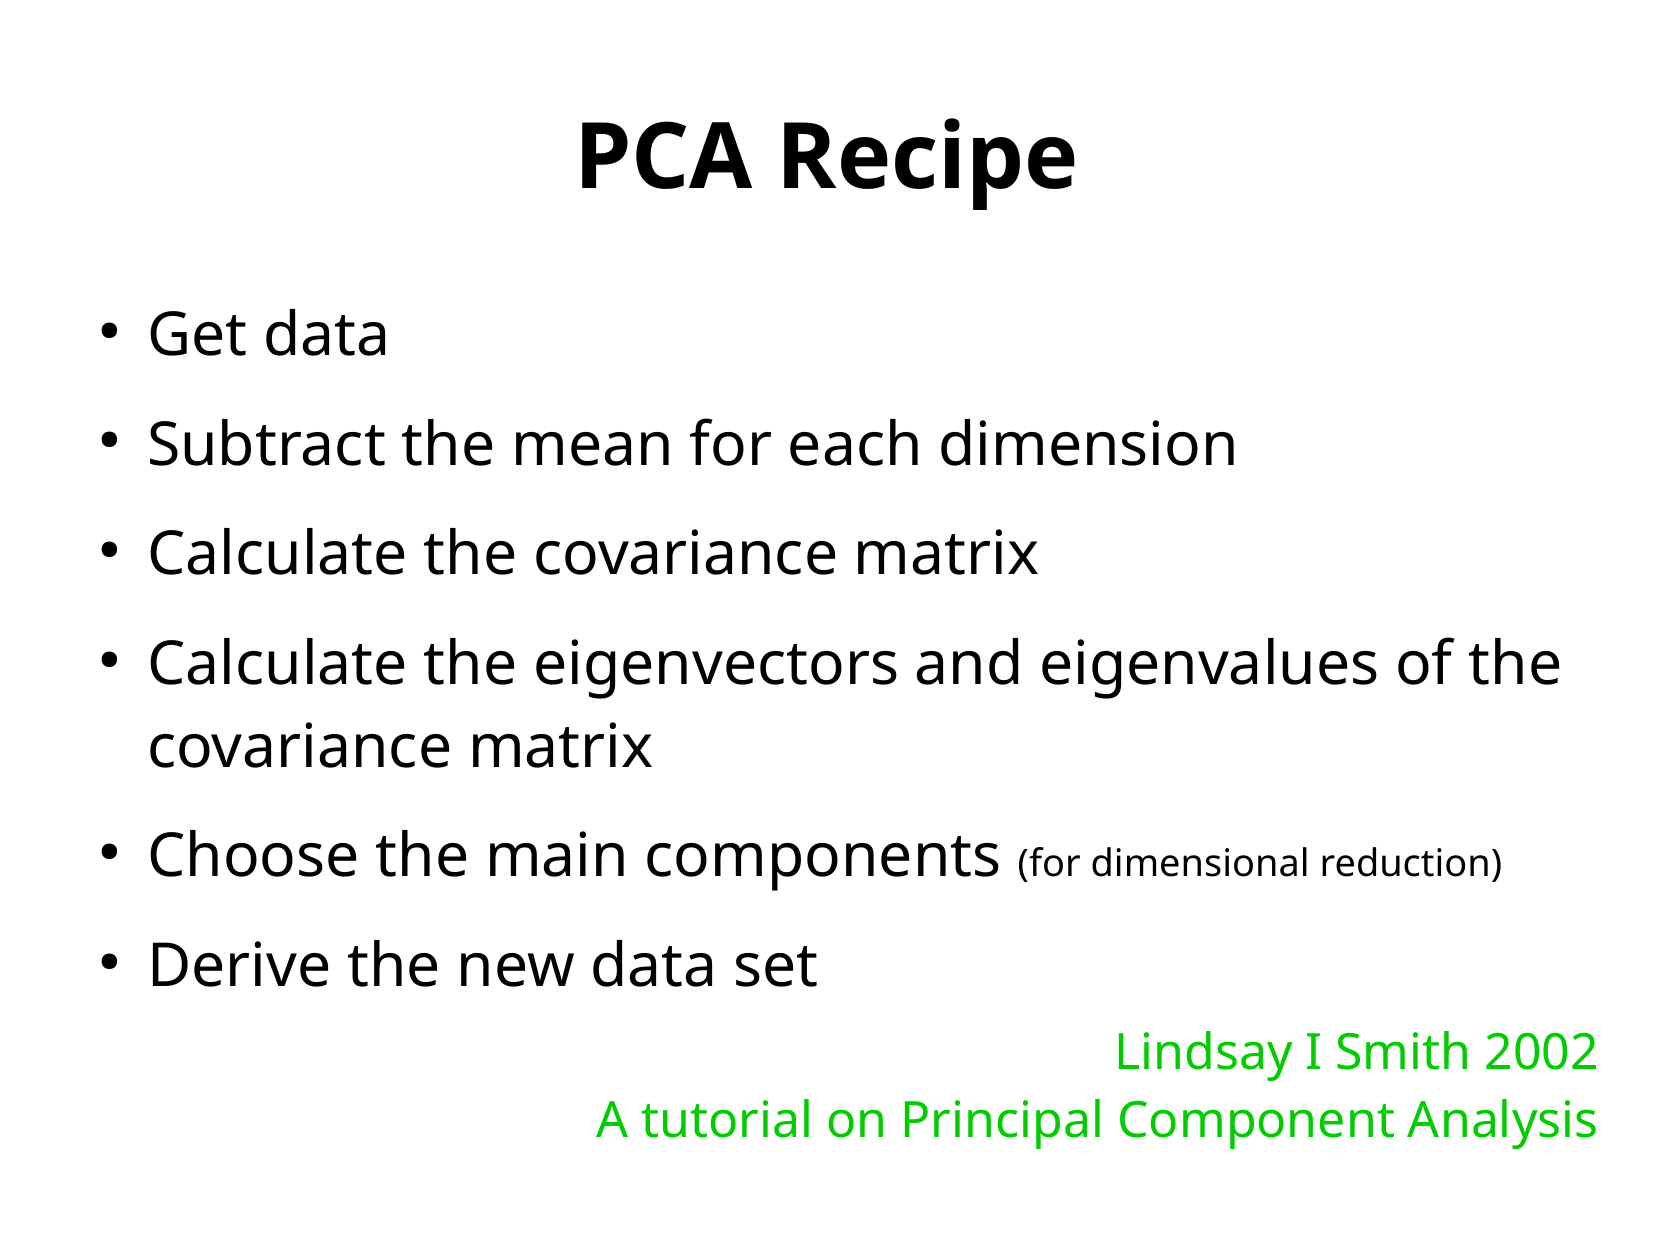

# PCA Recipe
Get data
Subtract the mean for each dimension
Calculate the covariance matrix
Calculate the eigenvectors and eigenvalues of the covariance matrix
Choose the main components (for dimensional reduction)
Derive the new data set
Lindsay I Smith 2002
A tutorial on Principal Component Analysis